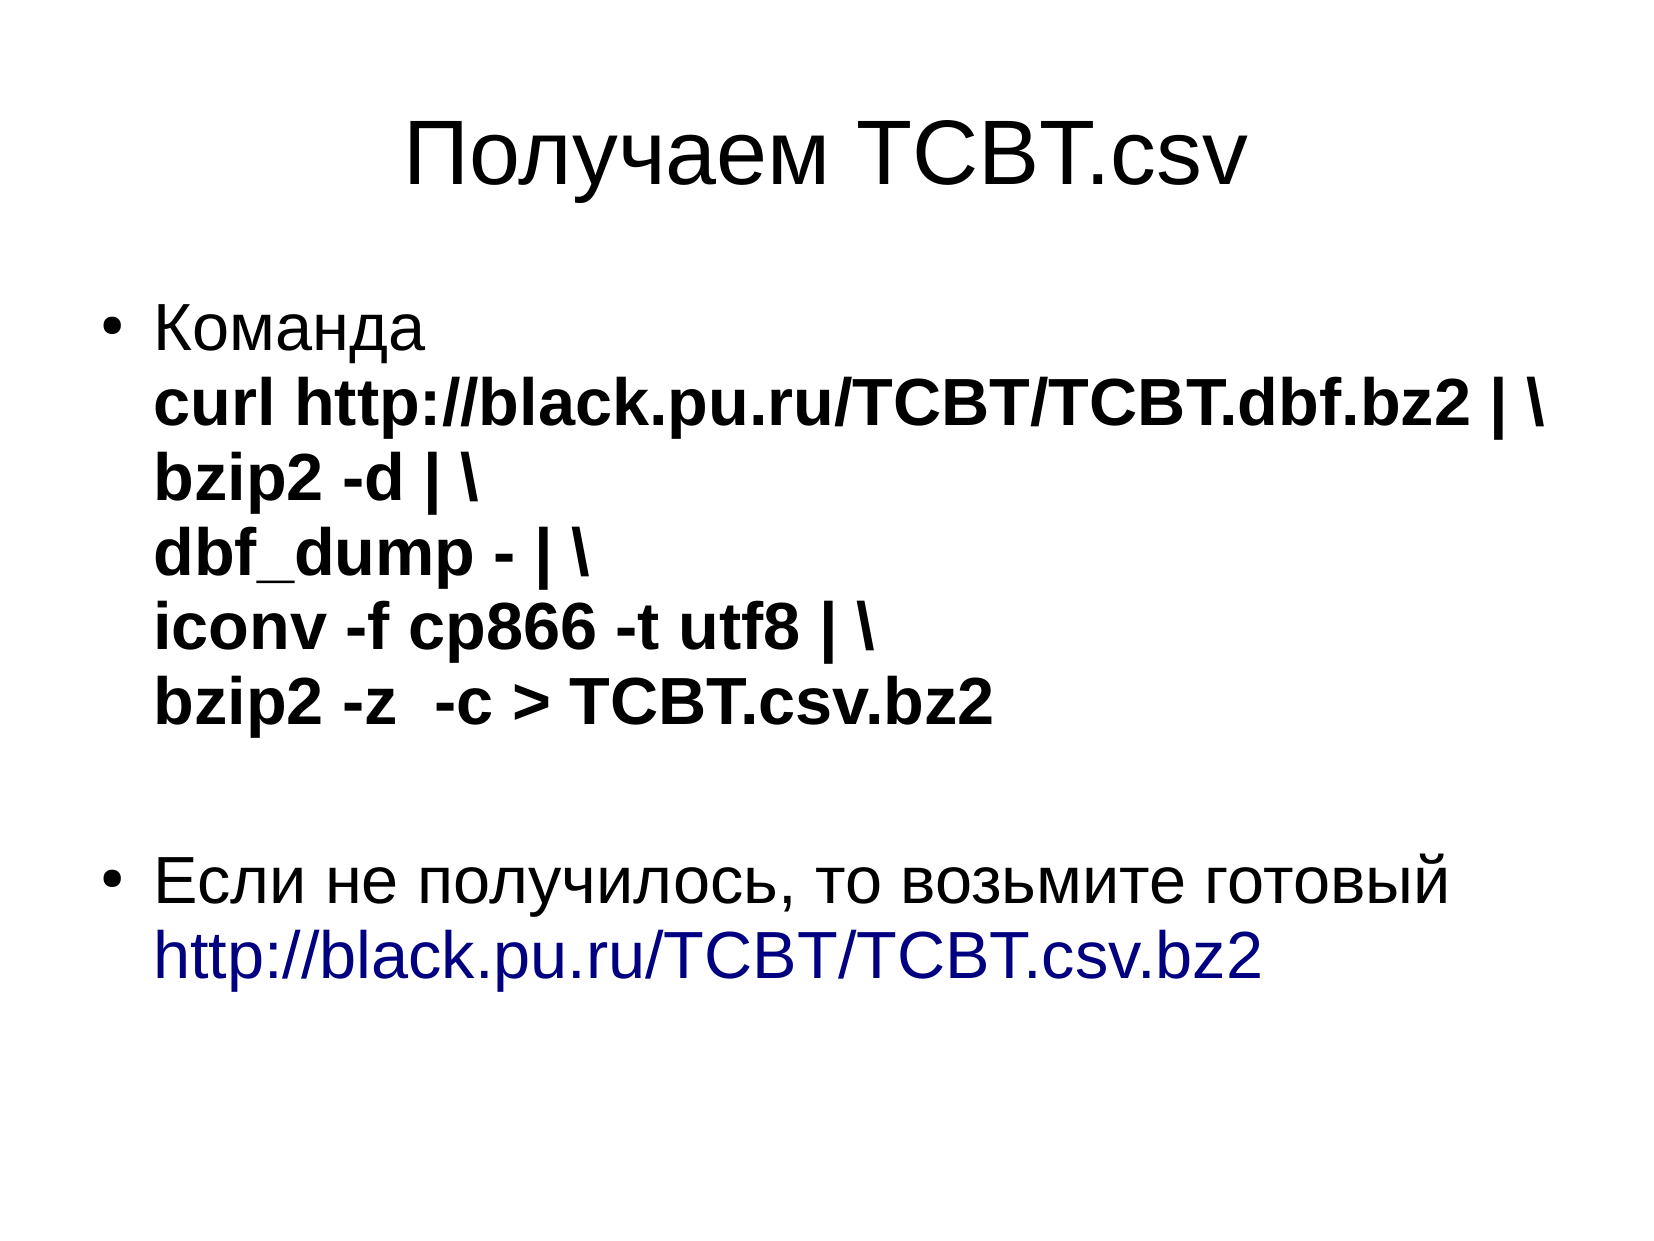

# Получаем TCBT.csv
Команда
curl http://black.pu.ru/TCBT/TCBT.dbf.bz2 | \
bzip2 -d | \
dbf_dump - | \
iconv -f cp866 -t utf8 | \
bzip2 -z -c > TCBT.csv.bz2
Если не получилось, то возьмите готовый
http://black.pu.ru/TCBT/TCBT.csv.bz2